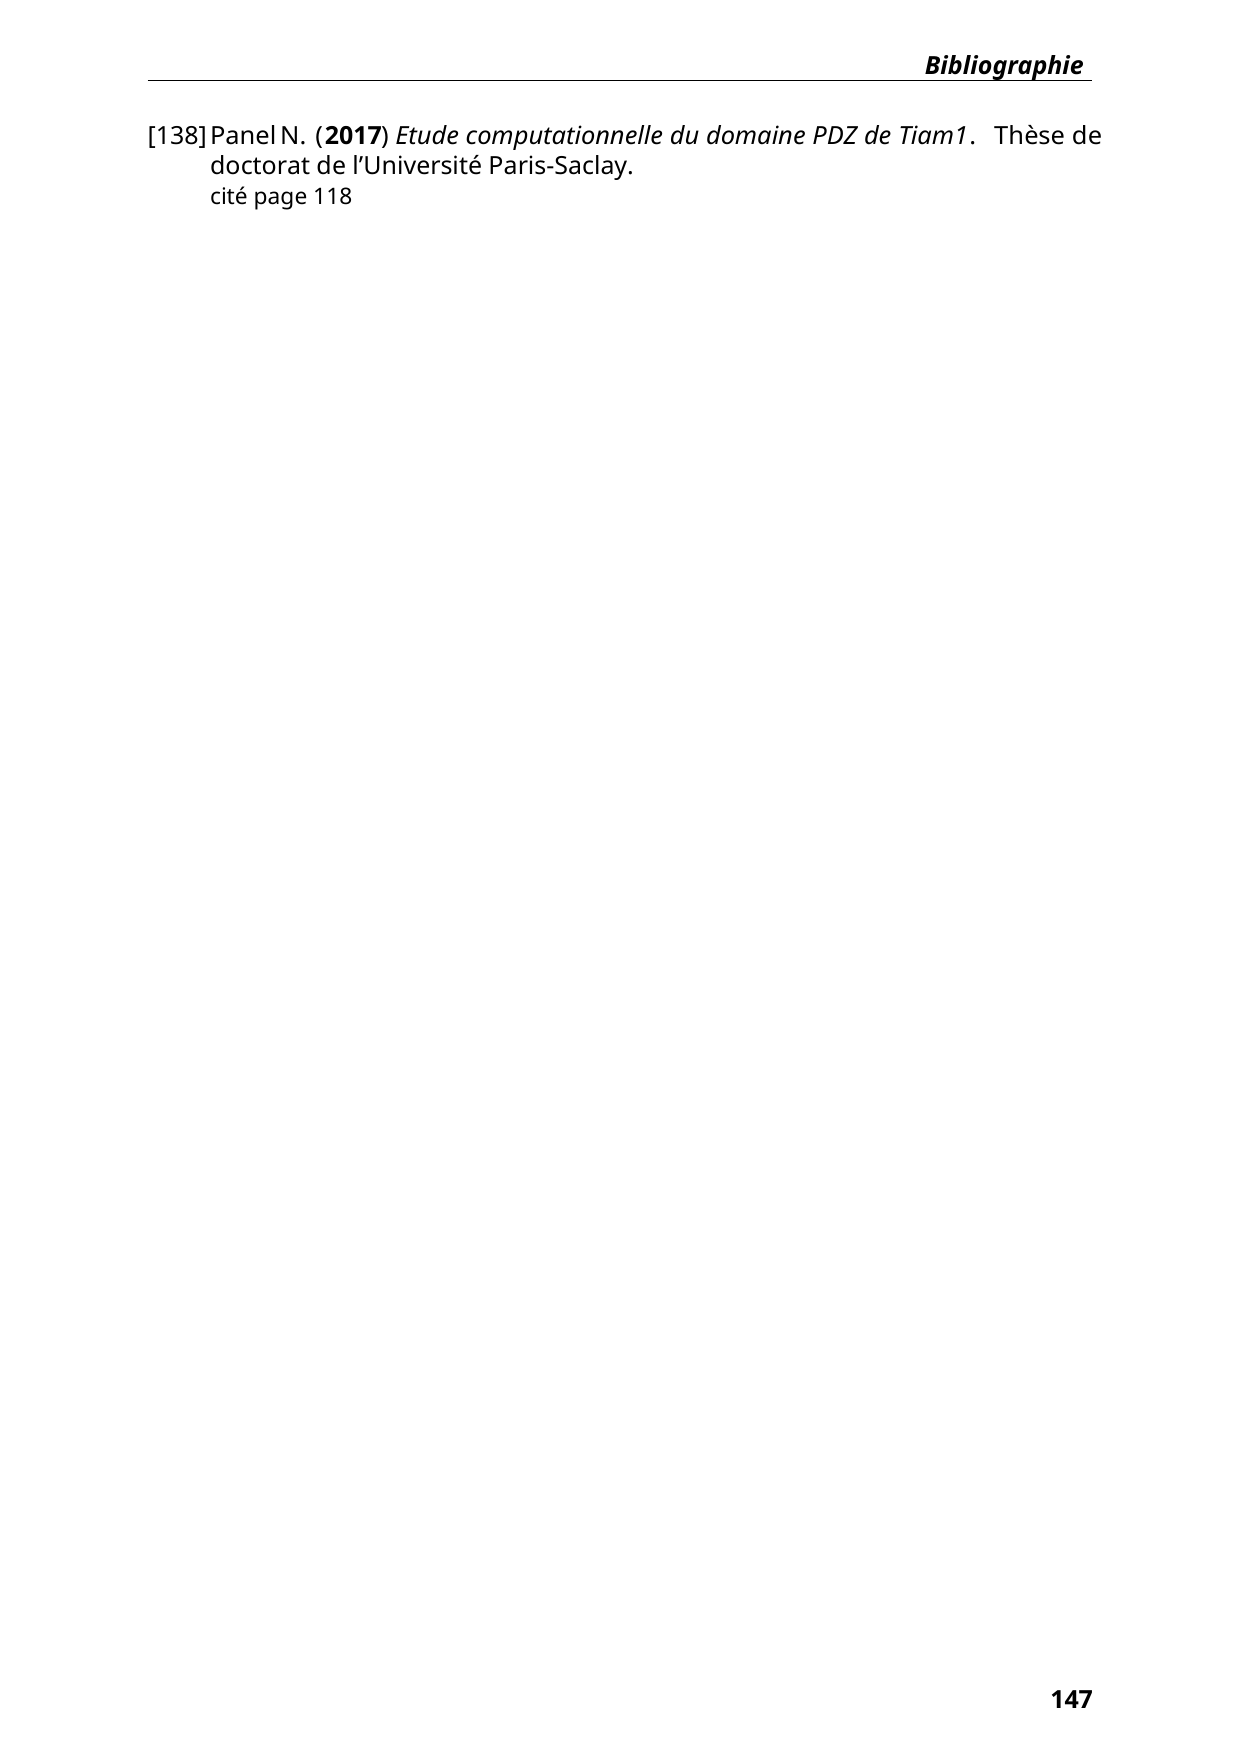

Bibliographie
[138]
Panel
N.
(
2017
) Etude computationnelle du domaine PDZ de Tiam1.
Thèse de
doctorat de l’Université Paris-Saclay.
cité page 118
147